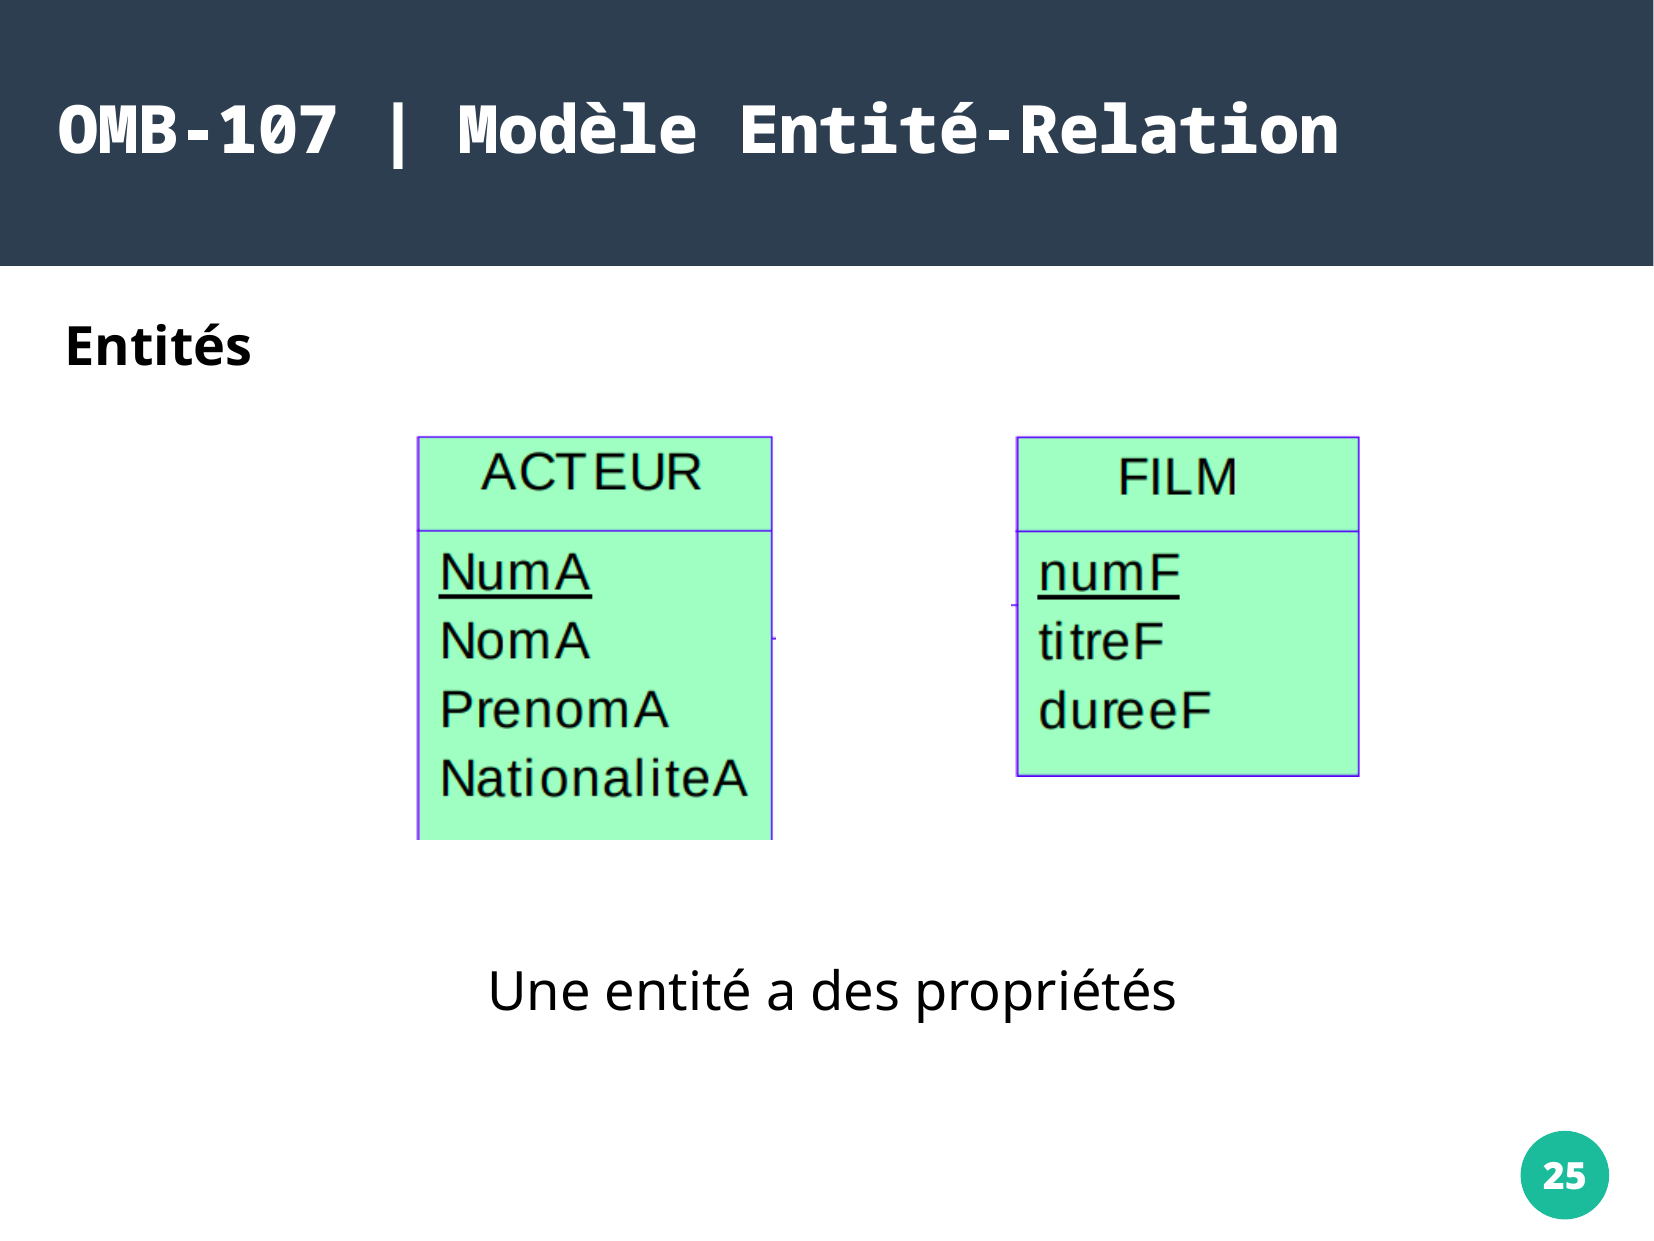

# OMB-107 | Modèle Entité-Relation
Entités
Une entité a des propriétés
25